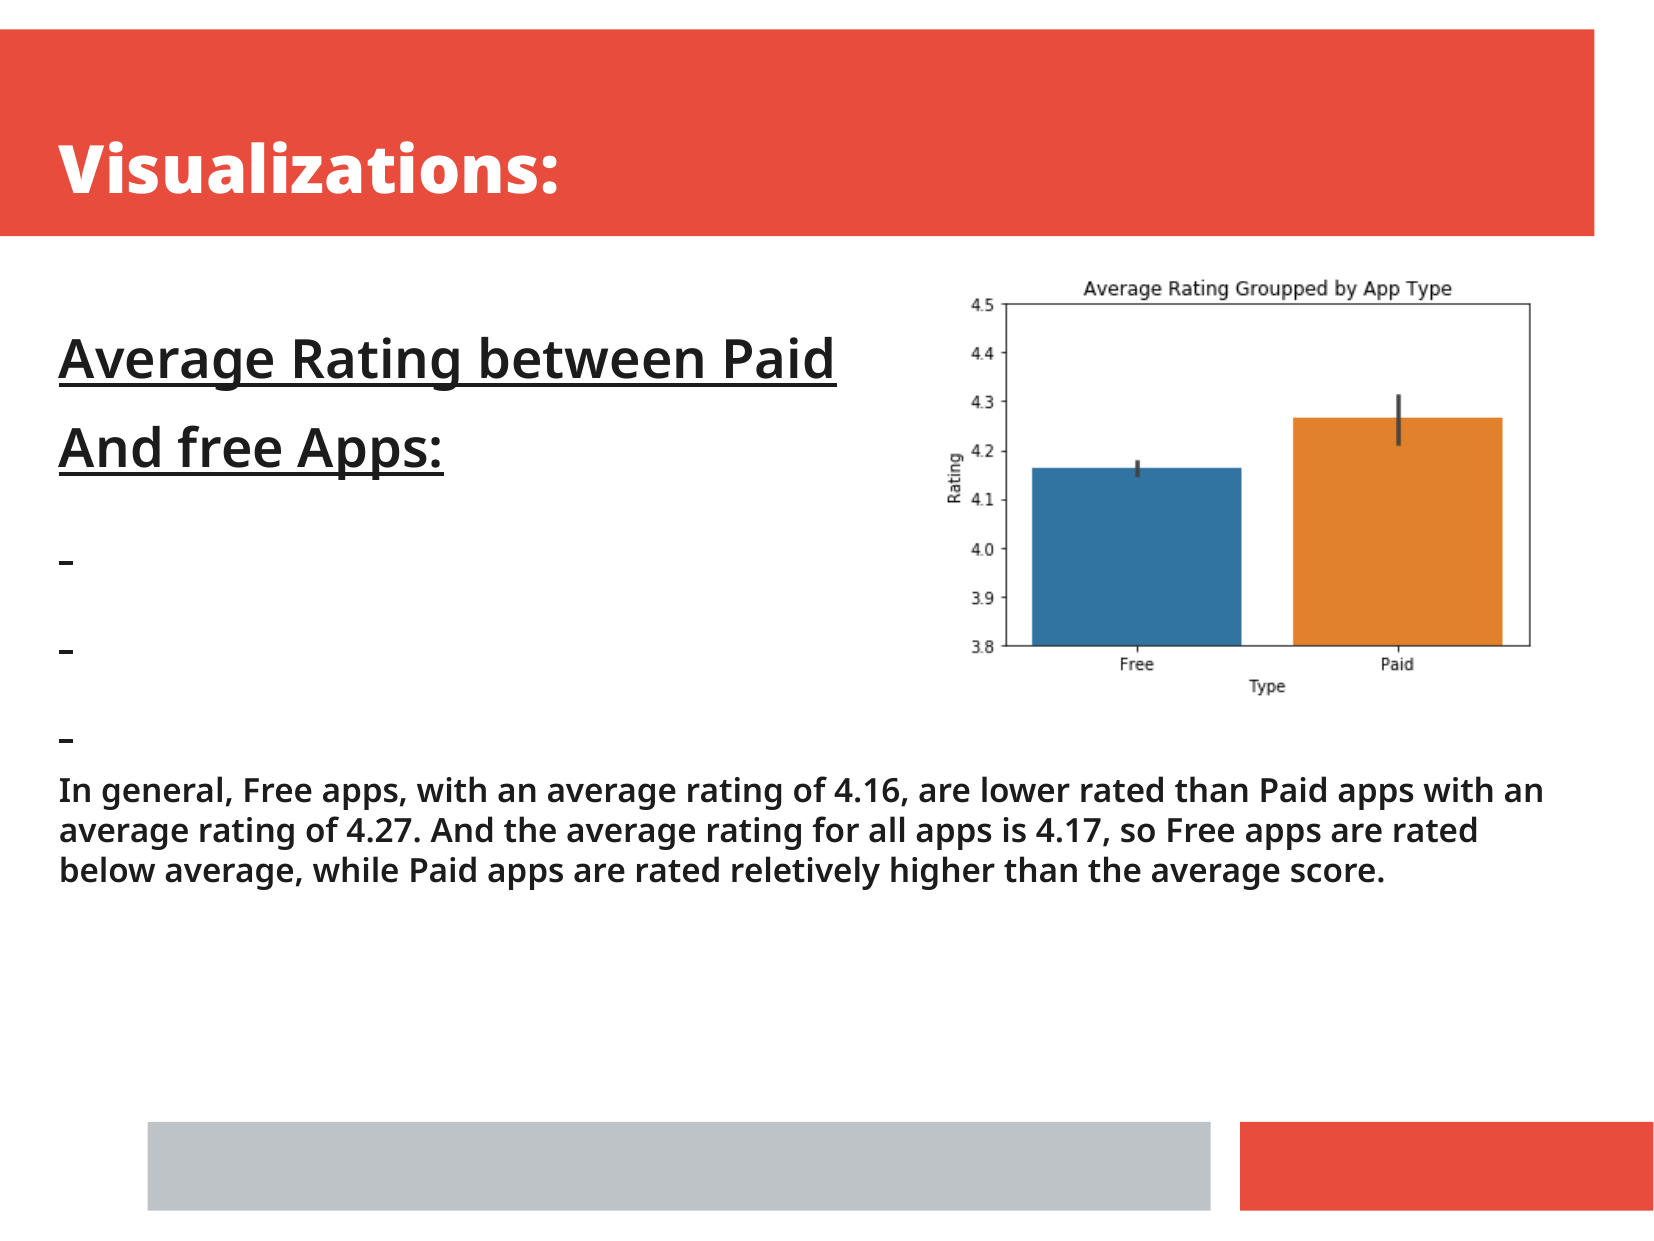

Visualizations:
Average Rating between Paid
And free Apps:
In general, Free apps, with an average rating of 4.16, are lower rated than Paid apps with an average rating of 4.27. And the average rating for all apps is 4.17, so Free apps are rated below average, while Paid apps are rated reletively higher than the average score.